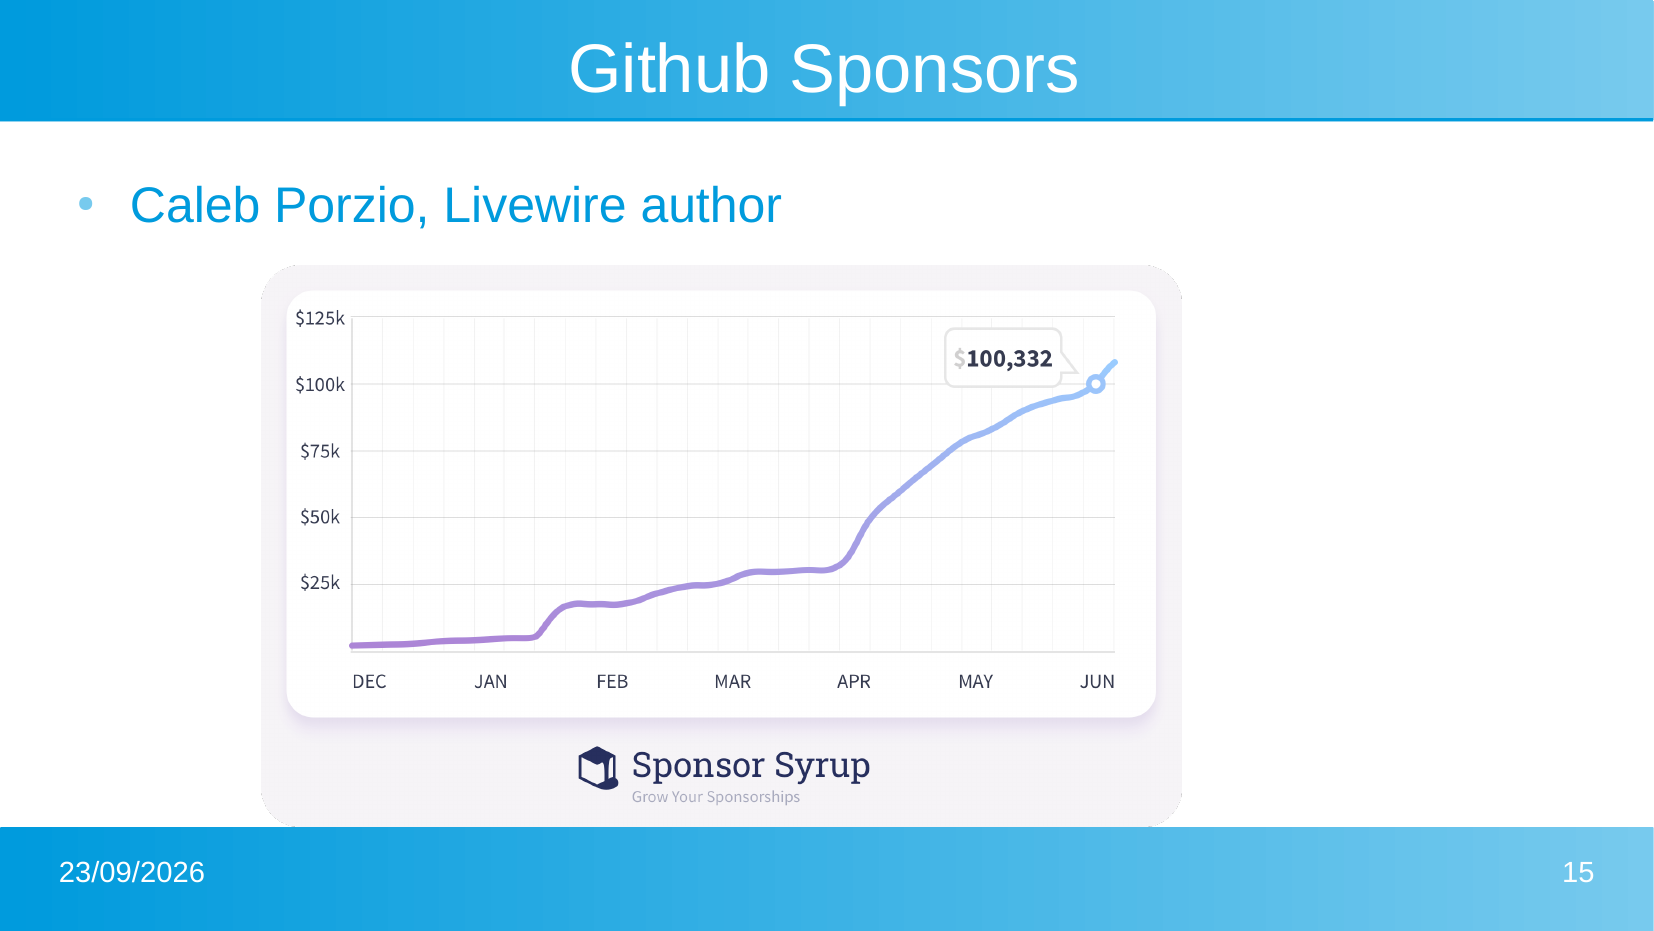

# Github Sponsors
Caleb Porzio, Livewire author
15